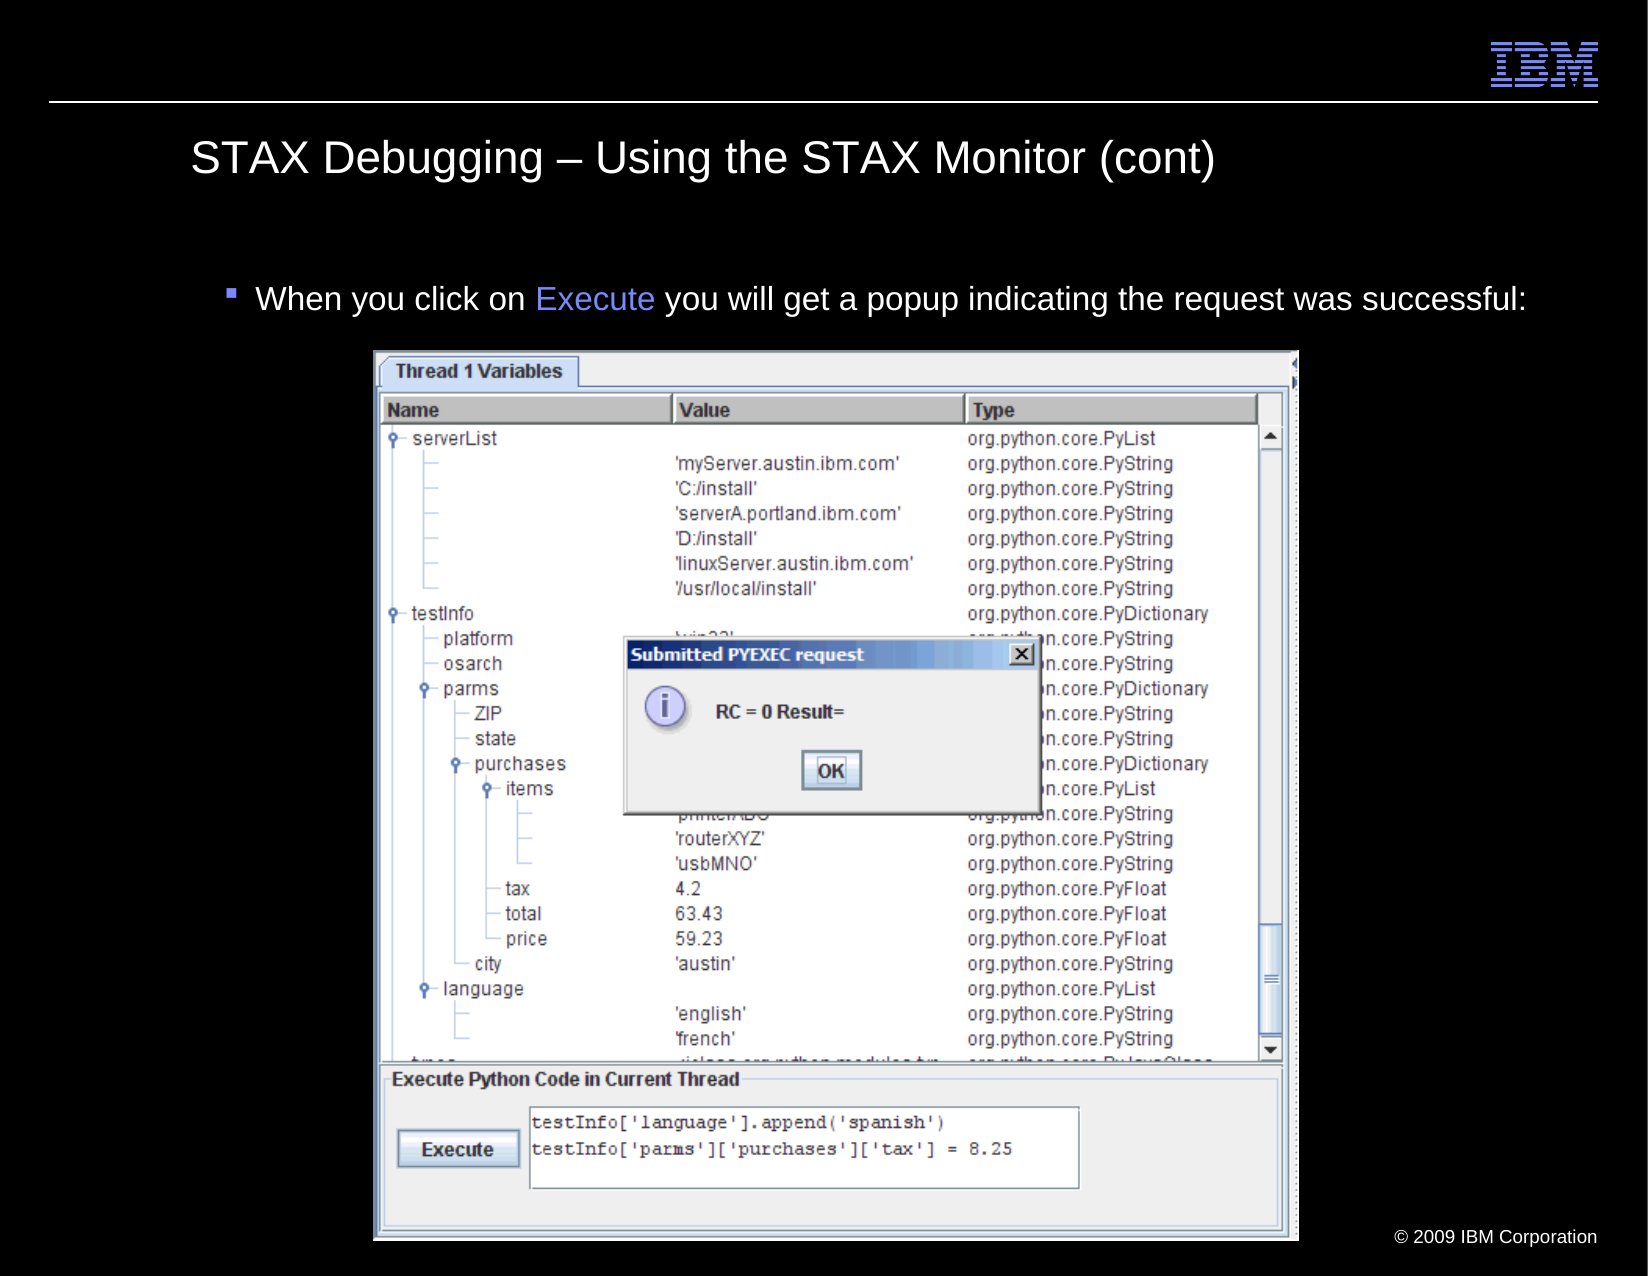

STAX Debugging – Using the STAX Monitor (cont)
# When you click on Execute you will get a popup indicating the request was successful: